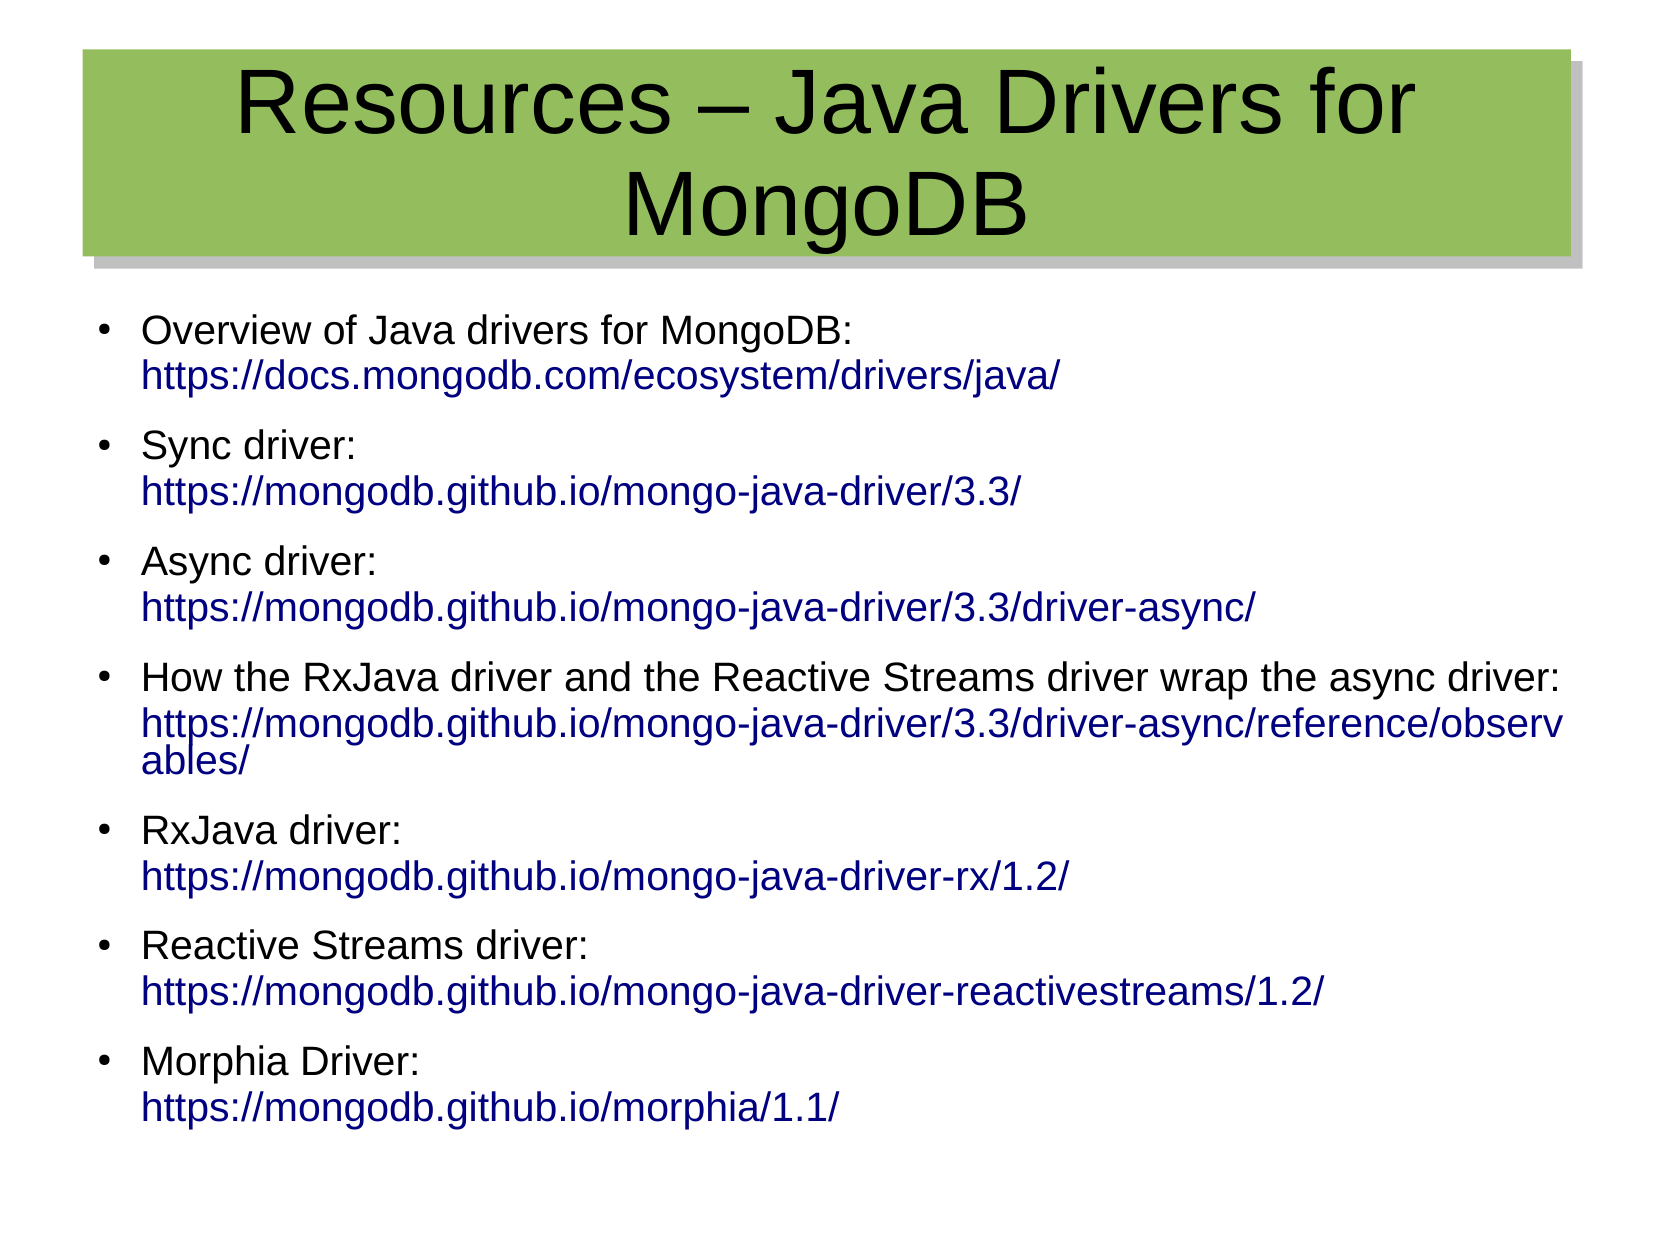

# Resources – Java Drivers for MongoDB
Overview of Java drivers for MongoDB:
https://docs.mongodb.com/ecosystem/drivers/java/
Sync driver:
https://mongodb.github.io/mongo-java-driver/3.3/
Async driver:
https://mongodb.github.io/mongo-java-driver/3.3/driver-async/
How the RxJava driver and the Reactive Streams driver wrap the async driver:
https://mongodb.github.io/mongo-java-driver/3.3/driver-async/reference/observables/
RxJava driver:
https://mongodb.github.io/mongo-java-driver-rx/1.2/
Reactive Streams driver:
https://mongodb.github.io/mongo-java-driver-reactivestreams/1.2/
Morphia Driver:
https://mongodb.github.io/morphia/1.1/